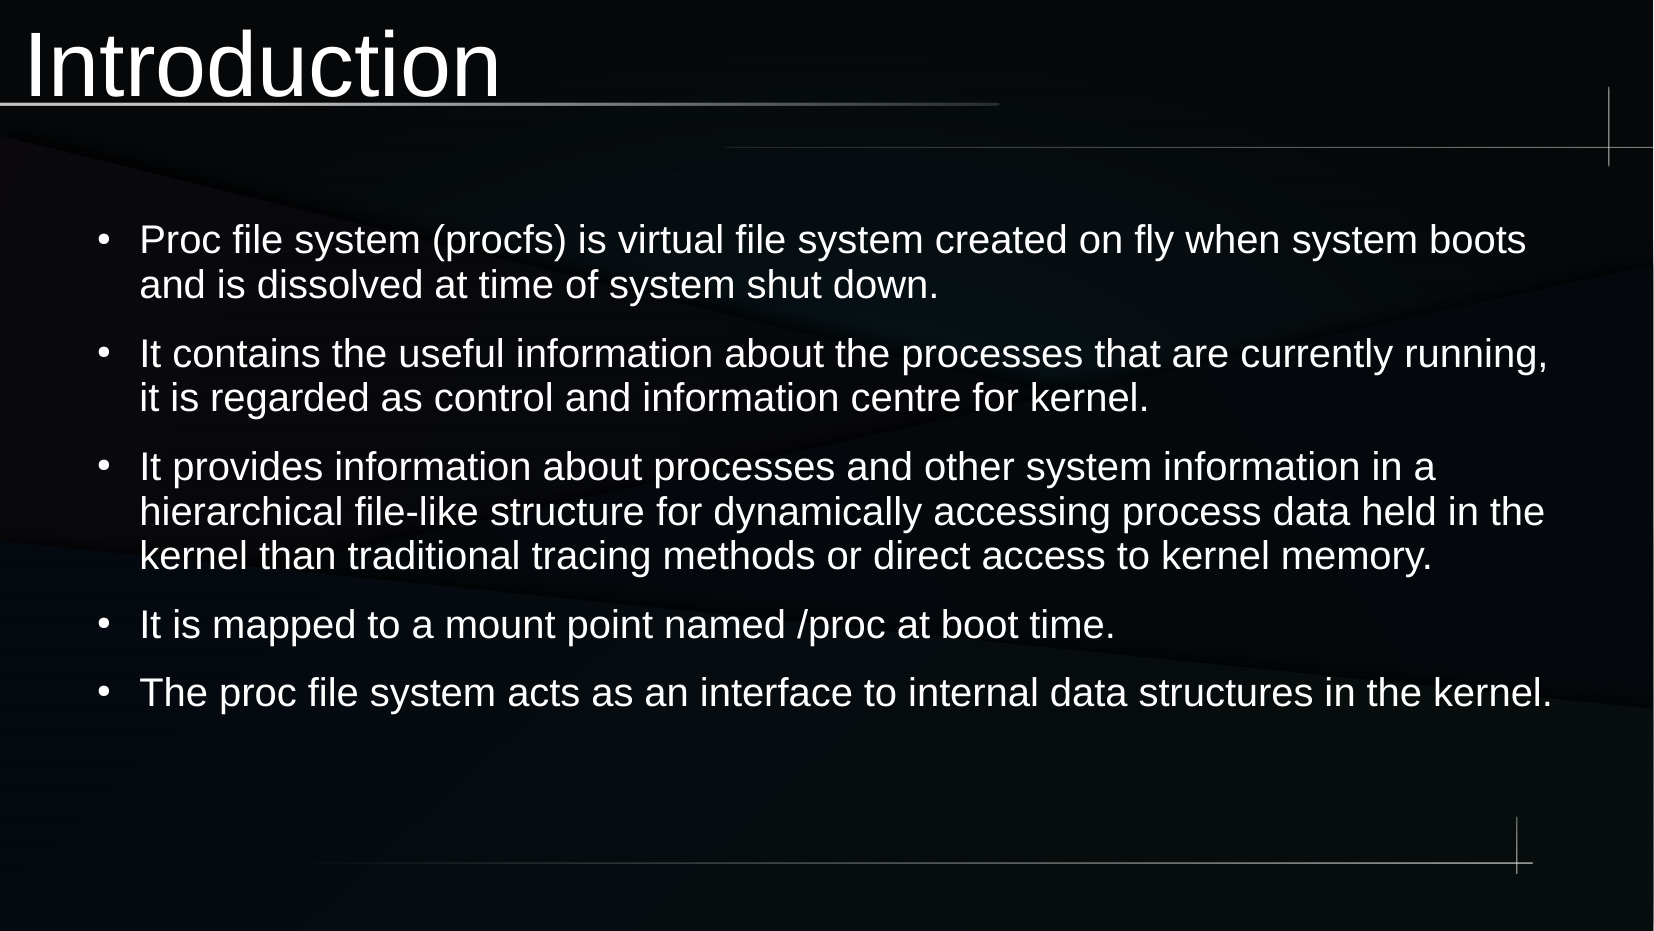

# Introduction
Proc file system (procfs) is virtual file system created on fly when system boots and is dissolved at time of system shut down.
It contains the useful information about the processes that are currently running, it is regarded as control and information centre for kernel.
It provides information about processes and other system information in a hierarchical file-like structure for dynamically accessing process data held in the kernel than traditional tracing methods or direct access to kernel memory.
It is mapped to a mount point named /proc at boot time.
The proc file system acts as an interface to internal data structures in the kernel.